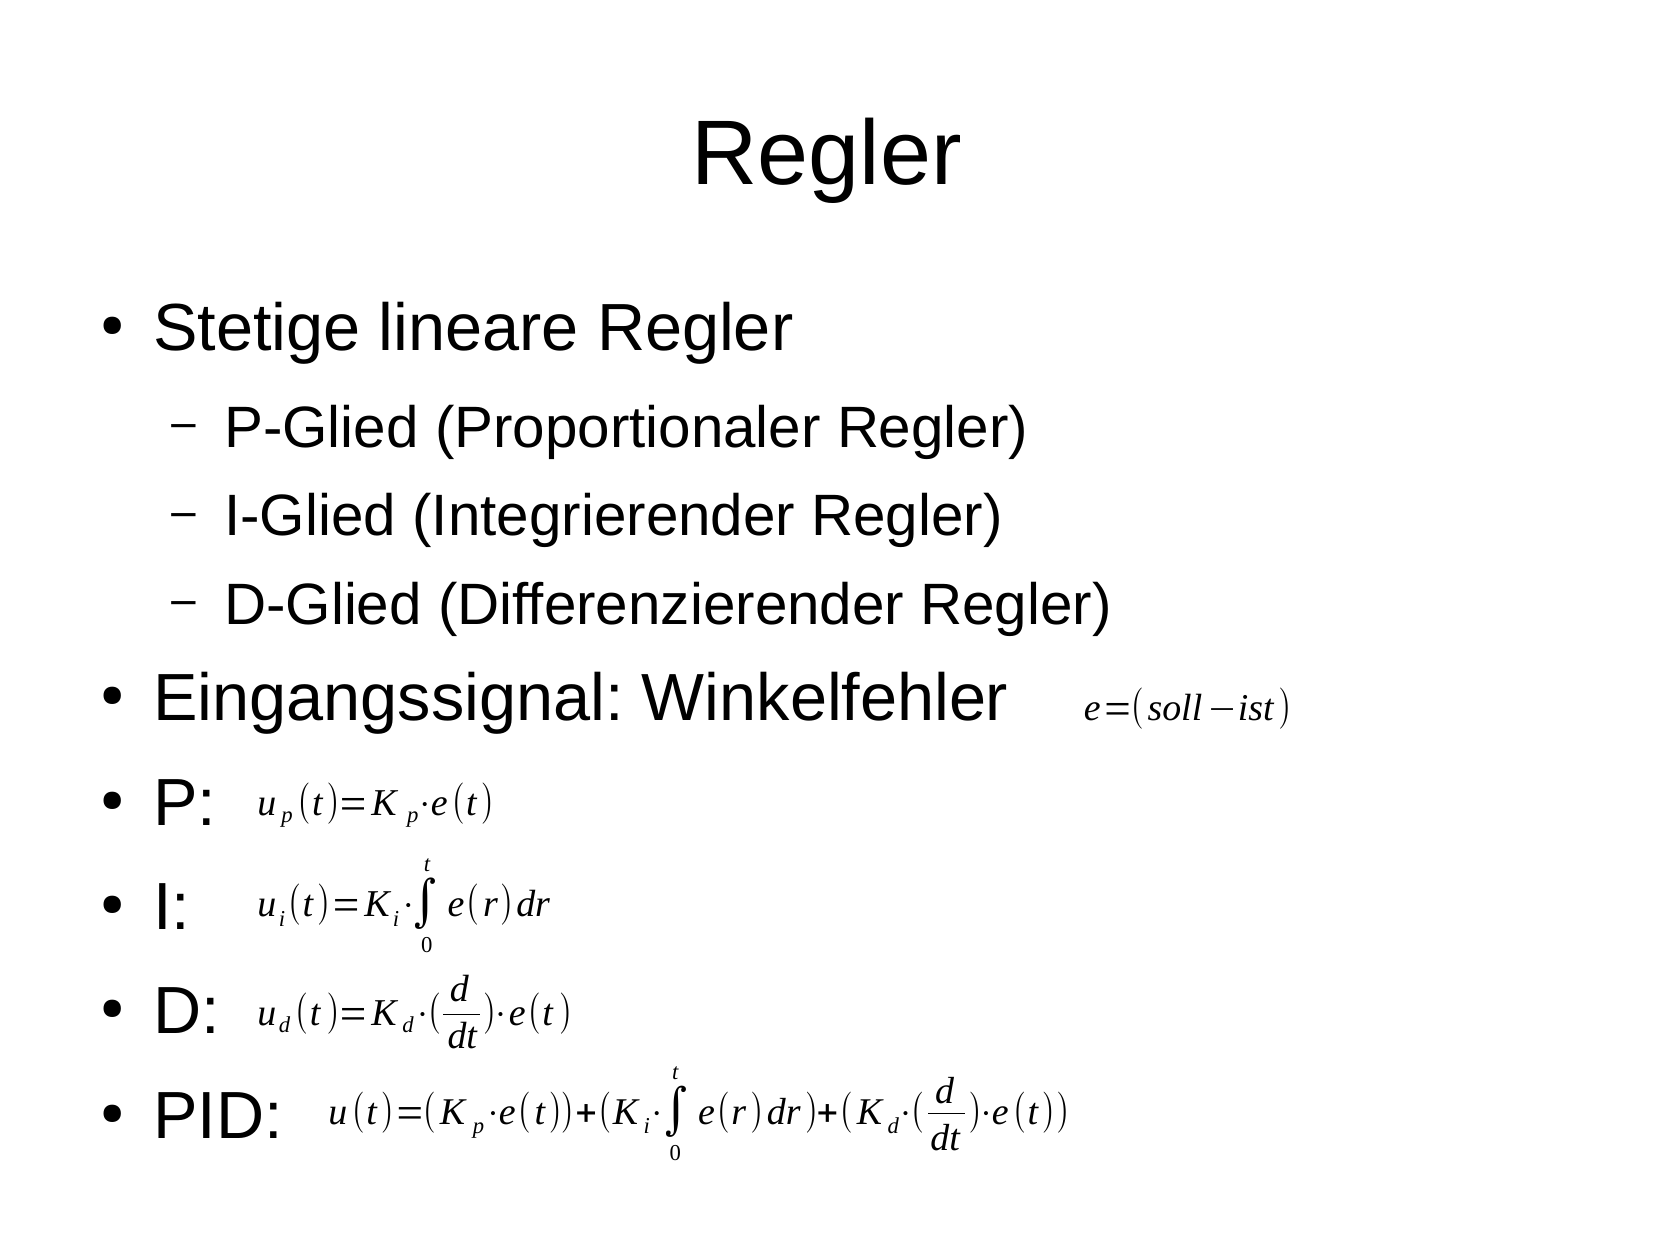

# Regler
Stetige lineare Regler
P-Glied (Proportionaler Regler)
I-Glied (Integrierender Regler)
D-Glied (Differenzierender Regler)
Eingangssignal: Winkelfehler
P:
I:
D:
PID: